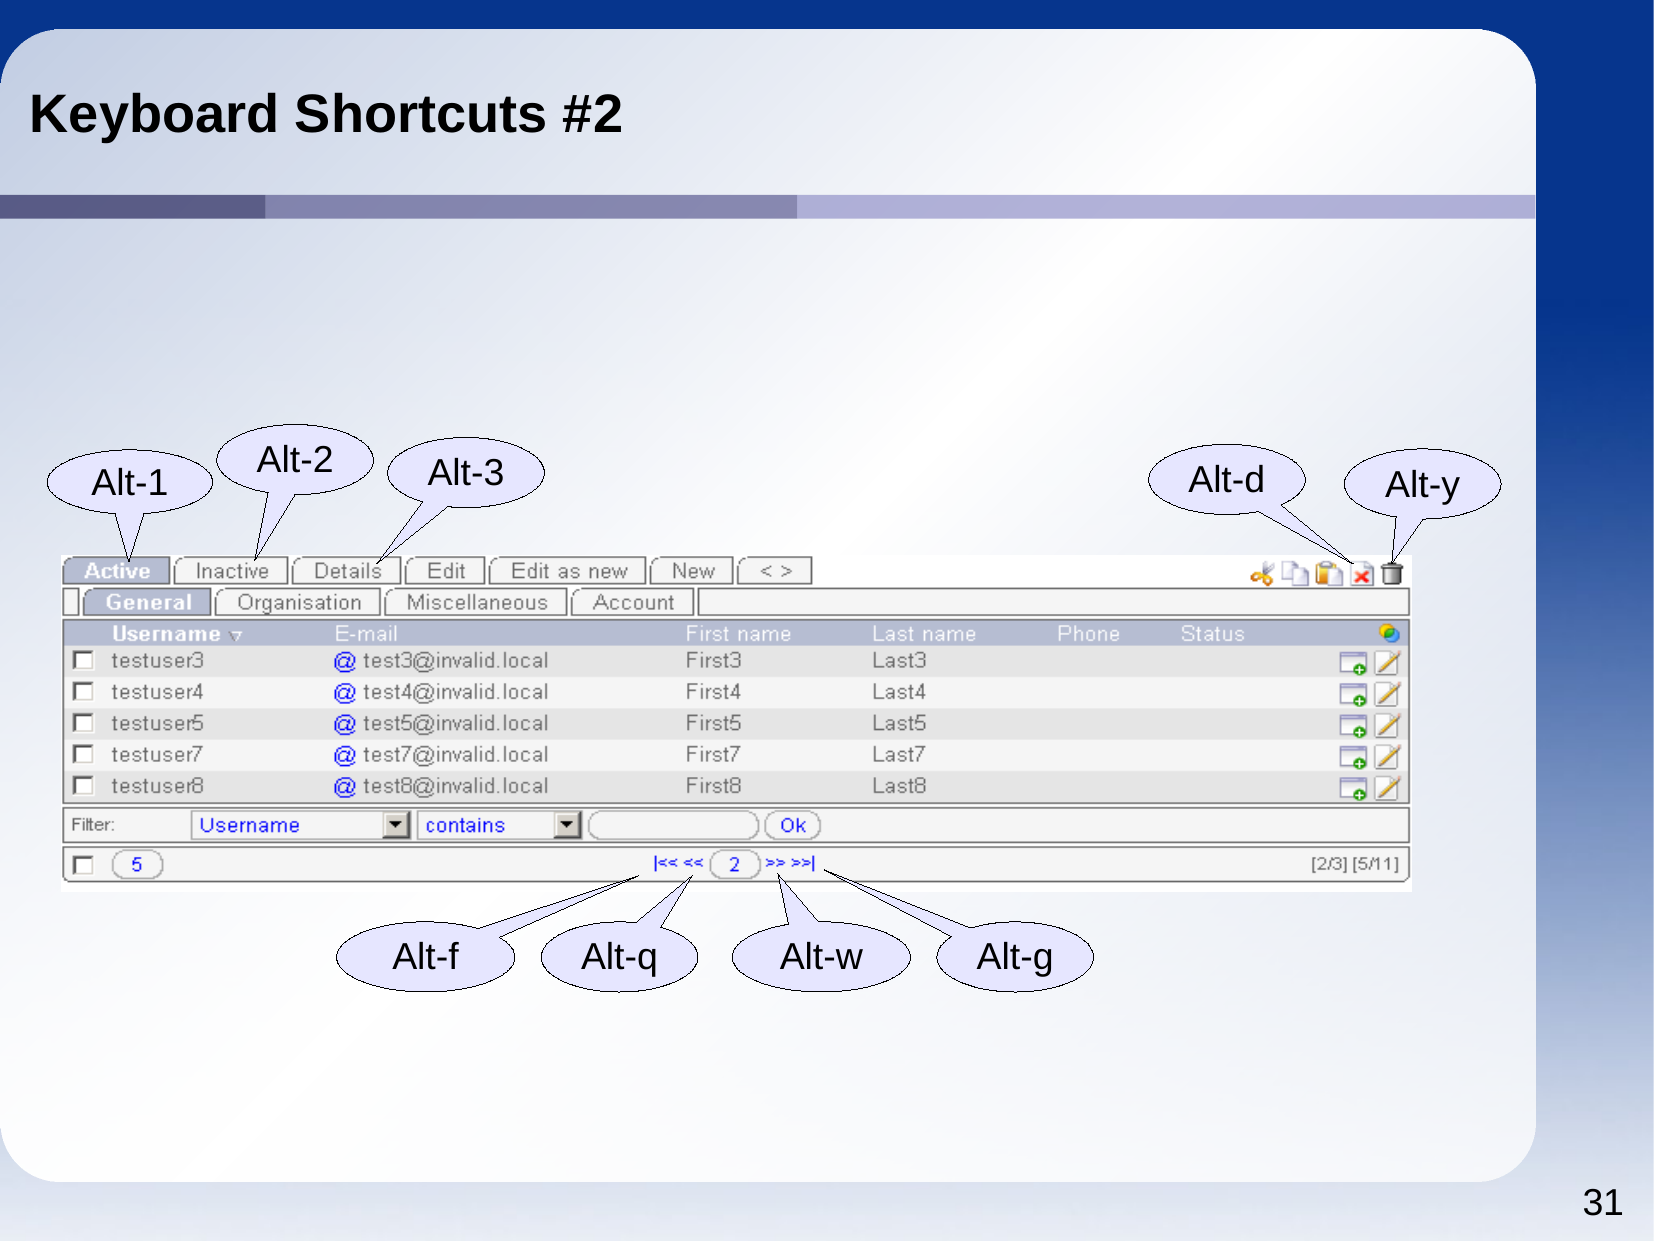

# Keyboard Shortcuts #2
Alt-2
Alt-3
Alt-d
Alt-y
Alt-1
Alt-f
Alt-w
Alt-q
Alt-g
31